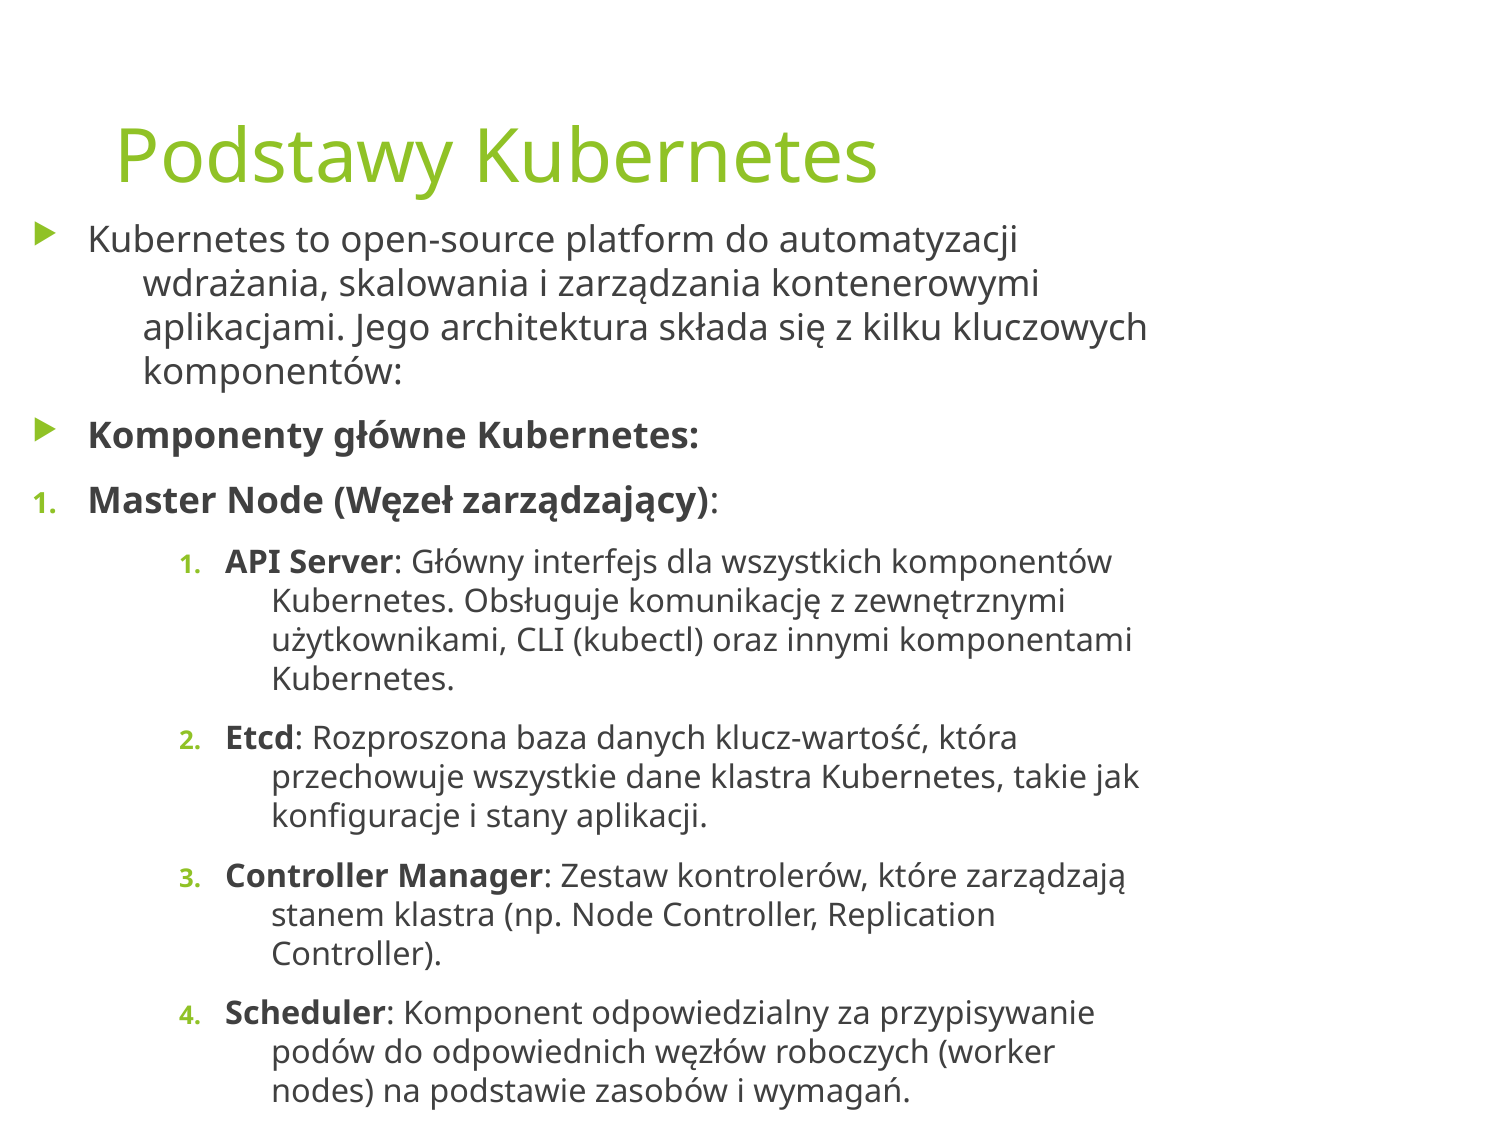

# Podstawy Kubernetes
Kubernetes to open-source platform do automatyzacji wdrażania, skalowania i zarządzania kontenerowymi aplikacjami. Jego architektura składa się z kilku kluczowych komponentów:
Komponenty główne Kubernetes:
Master Node (Węzeł zarządzający):
API Server: Główny interfejs dla wszystkich komponentów Kubernetes. Obsługuje komunikację z zewnętrznymi użytkownikami, CLI (kubectl) oraz innymi komponentami Kubernetes.
Etcd: Rozproszona baza danych klucz-wartość, która przechowuje wszystkie dane klastra Kubernetes, takie jak konfiguracje i stany aplikacji.
Controller Manager: Zestaw kontrolerów, które zarządzają stanem klastra (np. Node Controller, Replication Controller).
Scheduler: Komponent odpowiedzialny za przypisywanie podów do odpowiednich węzłów roboczych (worker nodes) na podstawie zasobów i wymagań.